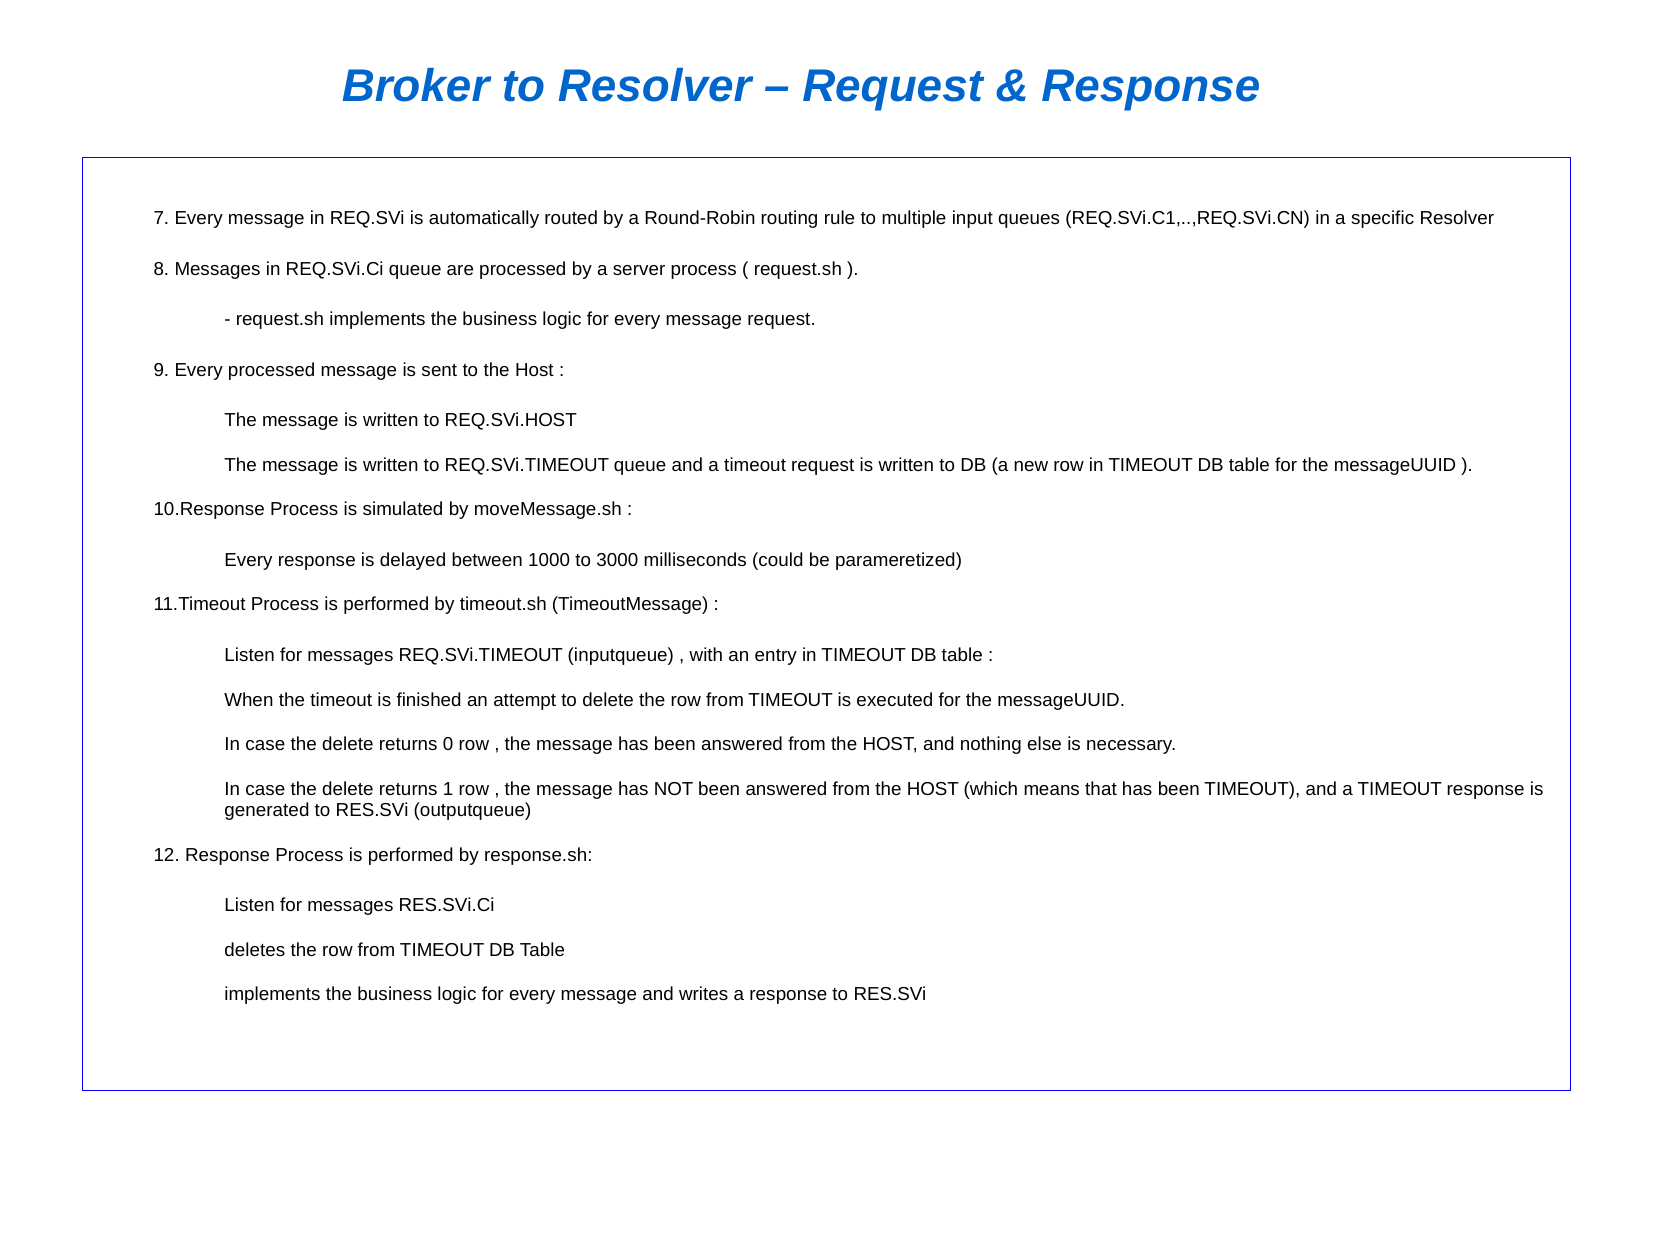

Broker to Resolver – Request & Response
# 7. Every message in REQ.SVi is automatically routed by a Round-Robin routing rule to multiple input queues (REQ.SVi.C1,..,REQ.SVi.CN) in a specific Resolver
8. Messages in REQ.SVi.Ci queue are processed by a server process ( request.sh ).
- request.sh implements the business logic for every message request.
9. Every processed message is sent to the Host :
The message is written to REQ.SVi.HOST
The message is written to REQ.SVi.TIMEOUT queue and a timeout request is written to DB (a new row in TIMEOUT DB table for the messageUUID ).
10.Response Process is simulated by moveMessage.sh :
Every response is delayed between 1000 to 3000 milliseconds (could be parameretized)
11.Timeout Process is performed by timeout.sh (TimeoutMessage) :
Listen for messages REQ.SVi.TIMEOUT (inputqueue) , with an entry in TIMEOUT DB table :
When the timeout is finished an attempt to delete the row from TIMEOUT is executed for the messageUUID.
In case the delete returns 0 row , the message has been answered from the HOST, and nothing else is necessary.
In case the delete returns 1 row , the message has NOT been answered from the HOST (which means that has been TIMEOUT), and a TIMEOUT response is generated to RES.SVi (outputqueue)
12. Response Process is performed by response.sh:
Listen for messages RES.SVi.Ci
deletes the row from TIMEOUT DB Table
implements the business logic for every message and writes a response to RES.SVi